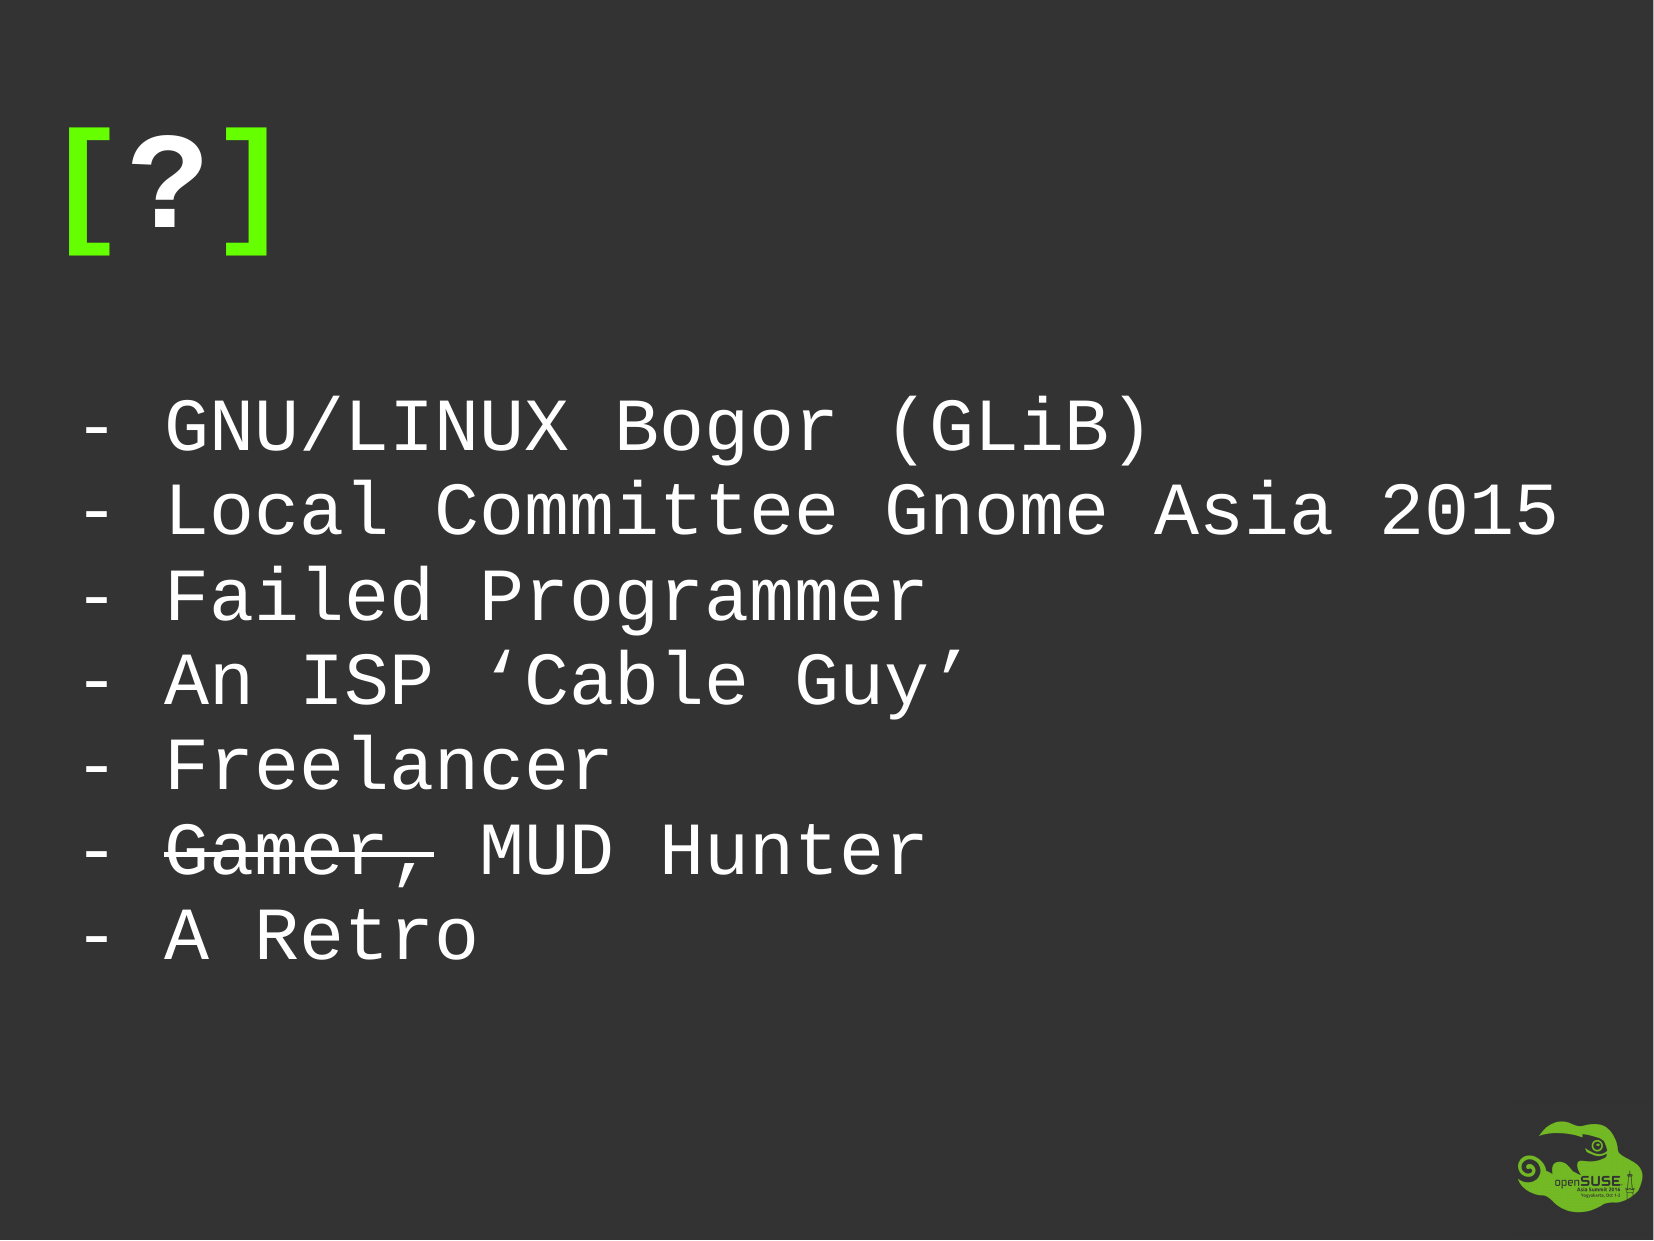

[?]
- GNU/LINUX Bogor (GLiB)
- Local Committee Gnome Asia 2015
- Failed Programmer
- An ISP ‘Cable Guy’
- Freelancer
- Gamer, MUD Hunter
- A Retro